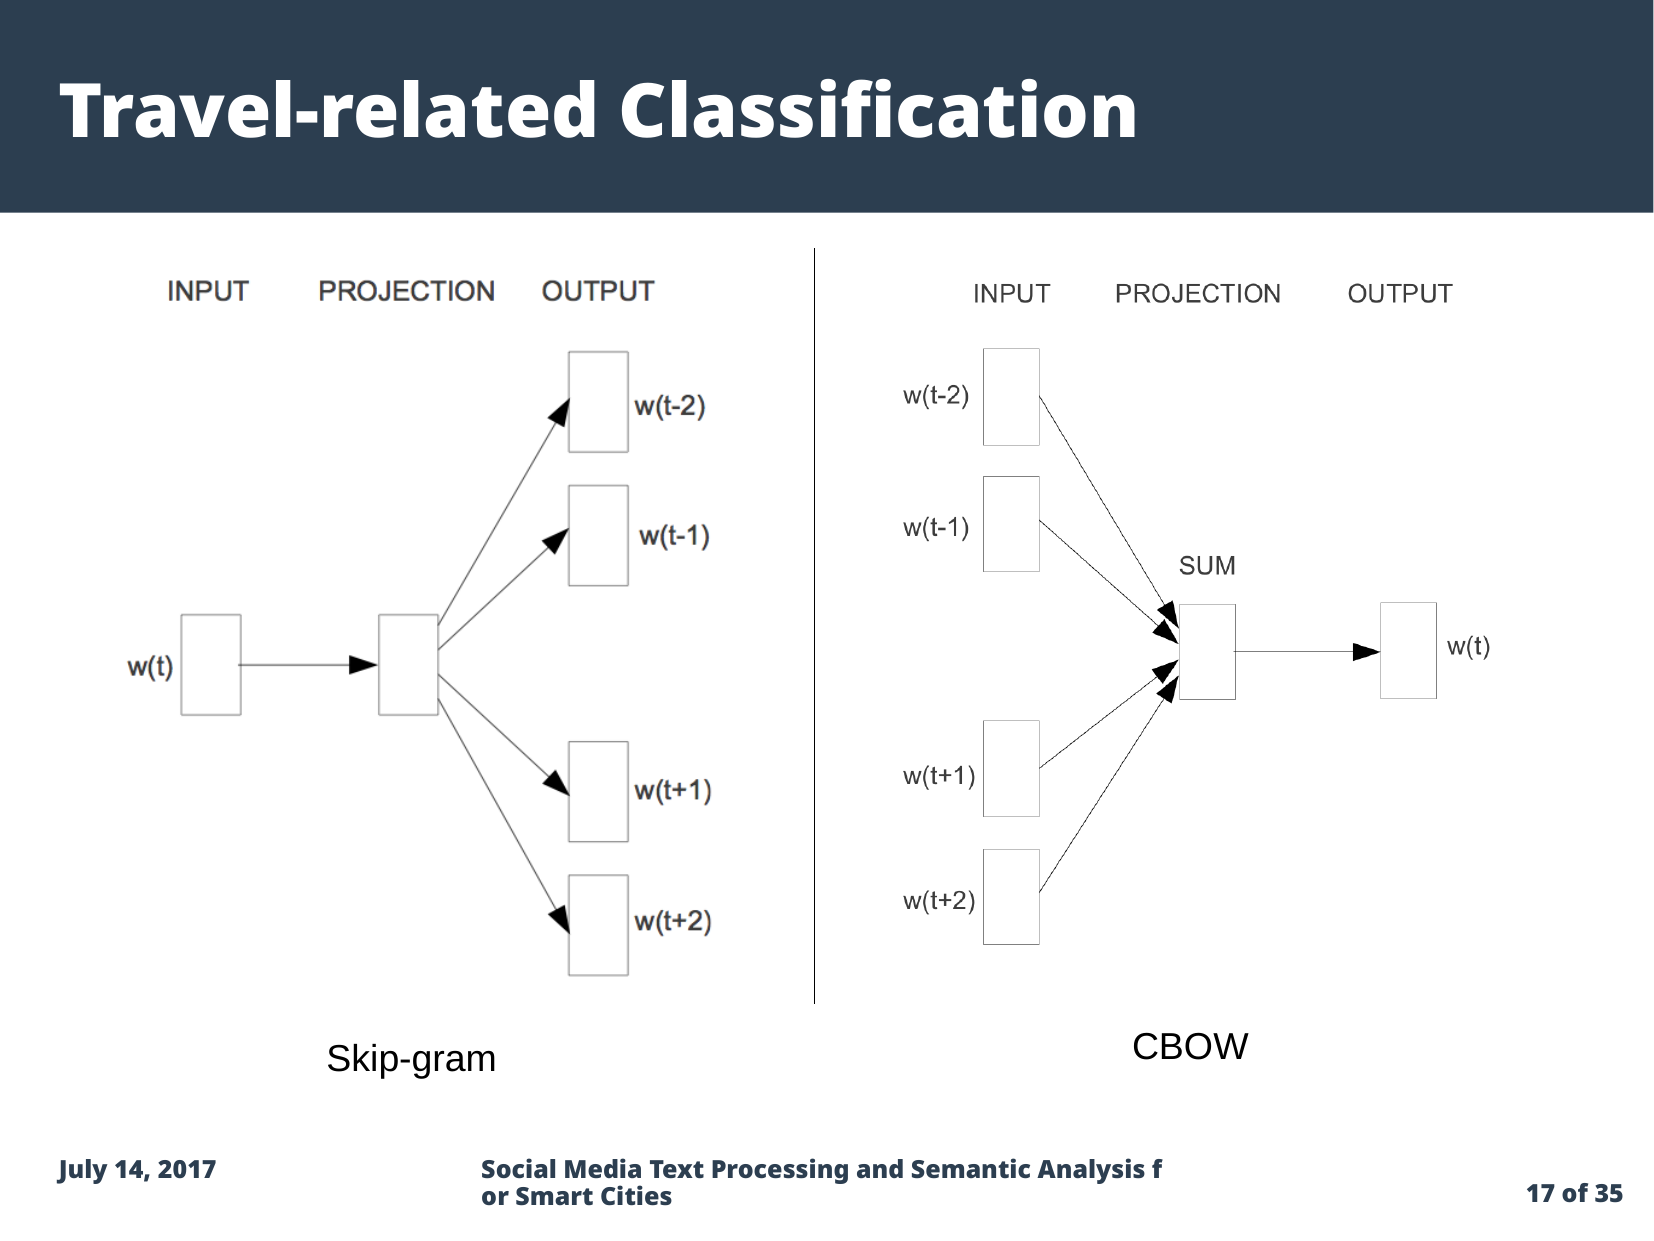

# Travel-related Classification
CBOW
Skip-gram
July 14, 2017
Social Media Text Processing and Semantic Analysis for Smart Cities
17